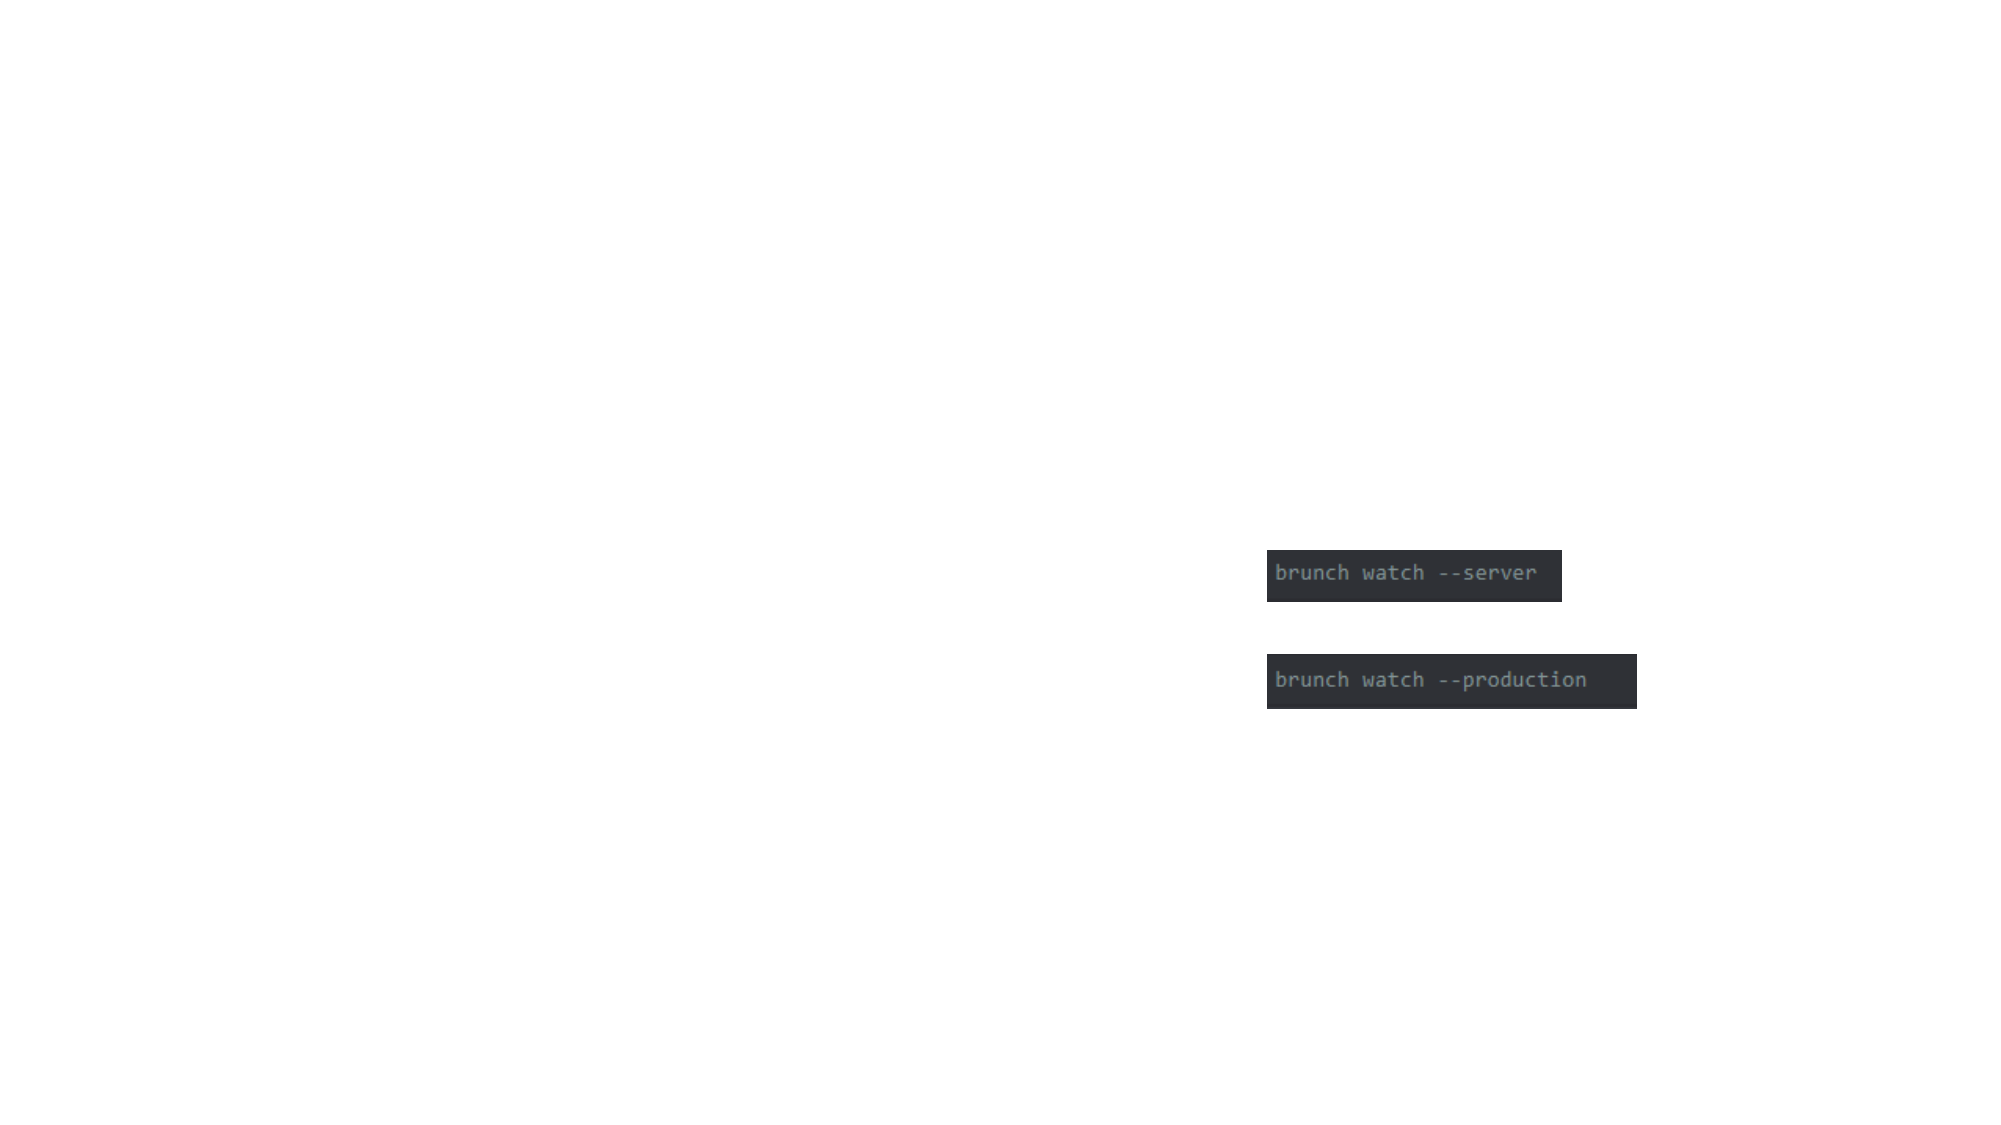

# Voir votre Projet
- Pour voir votre projet il y a deux commandes :
- Lancer votre projet en mode développer :
- Lancer votre projet en mode production :
(la minification ne se fait que dans le mode production)